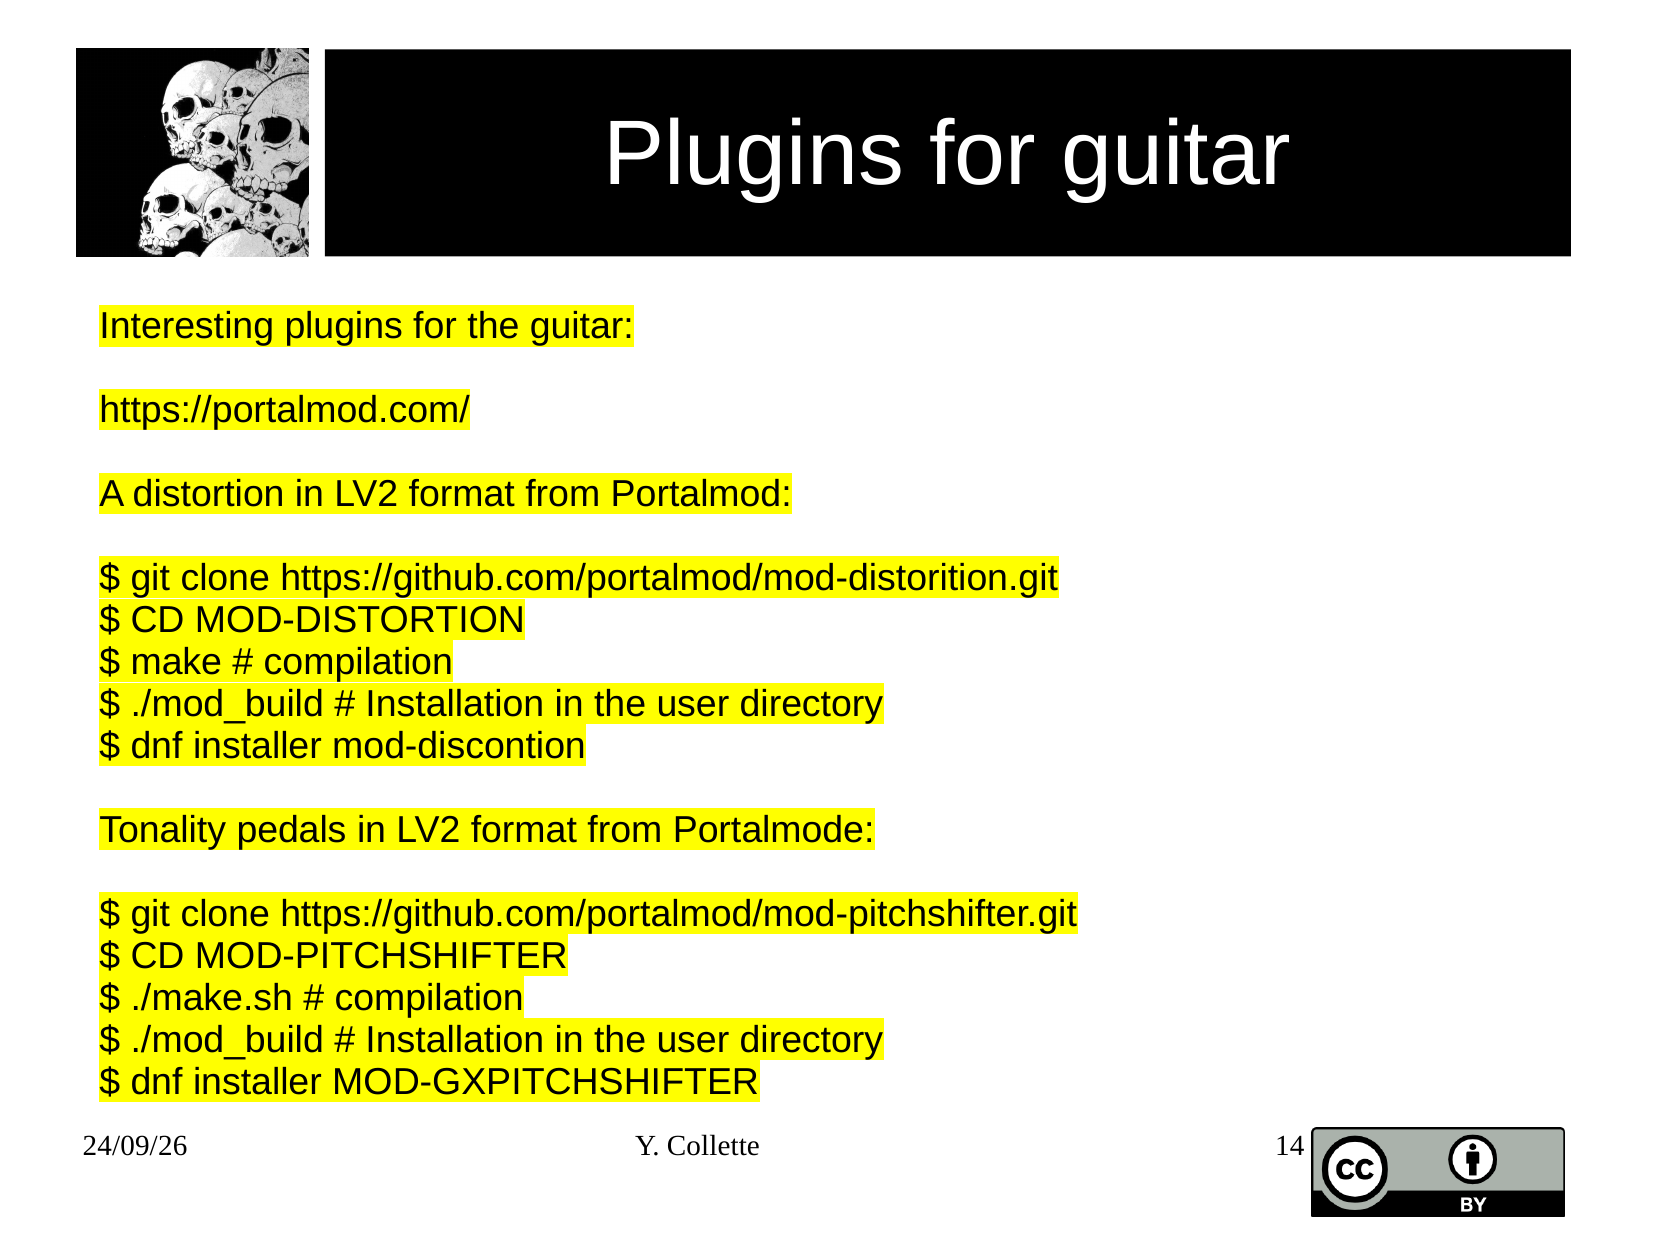

# Plugins for guitar
Interesting plugins for the guitar:
https://portalmod.com/
A distortion in LV2 format from Portalmod:
$ git clone https://github.com/portalmod/mod-distorition.git
$ CD MOD-DISTORTION
$ make # compilation
$ ./mod_build # Installation in the user directory
$ dnf installer mod-discontion
Tonality pedals in LV2 format from Portalmode:
$ git clone https://github.com/portalmod/mod-pitchshifter.git
$ CD MOD-PITCHSHIFTER
$ ./make.sh # compilation
$ ./mod_build # Installation in the user directory
$ dnf installer MOD-GXPITCHSHIFTER
Y. Collette
14